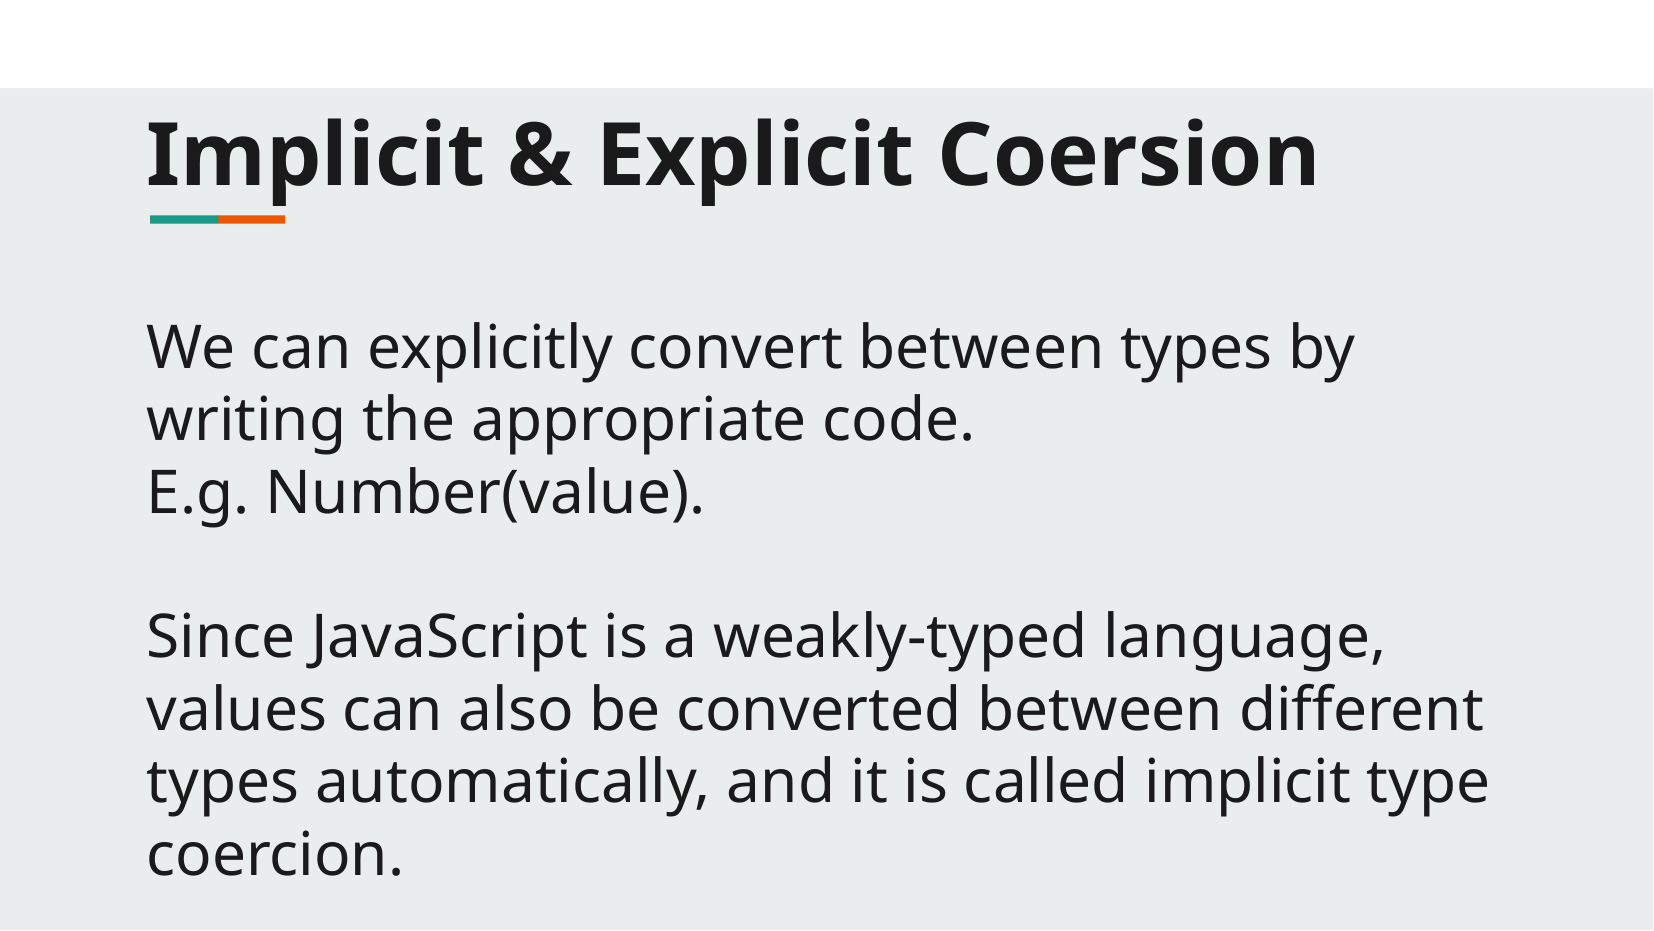

# Implicit & Explicit Coersion We can explicitly convert between types by writing the appropriate code. E.g. Number(value). Since JavaScript is a weakly-typed language, values can also be converted between different types automatically, and it is called implicit type coercion.